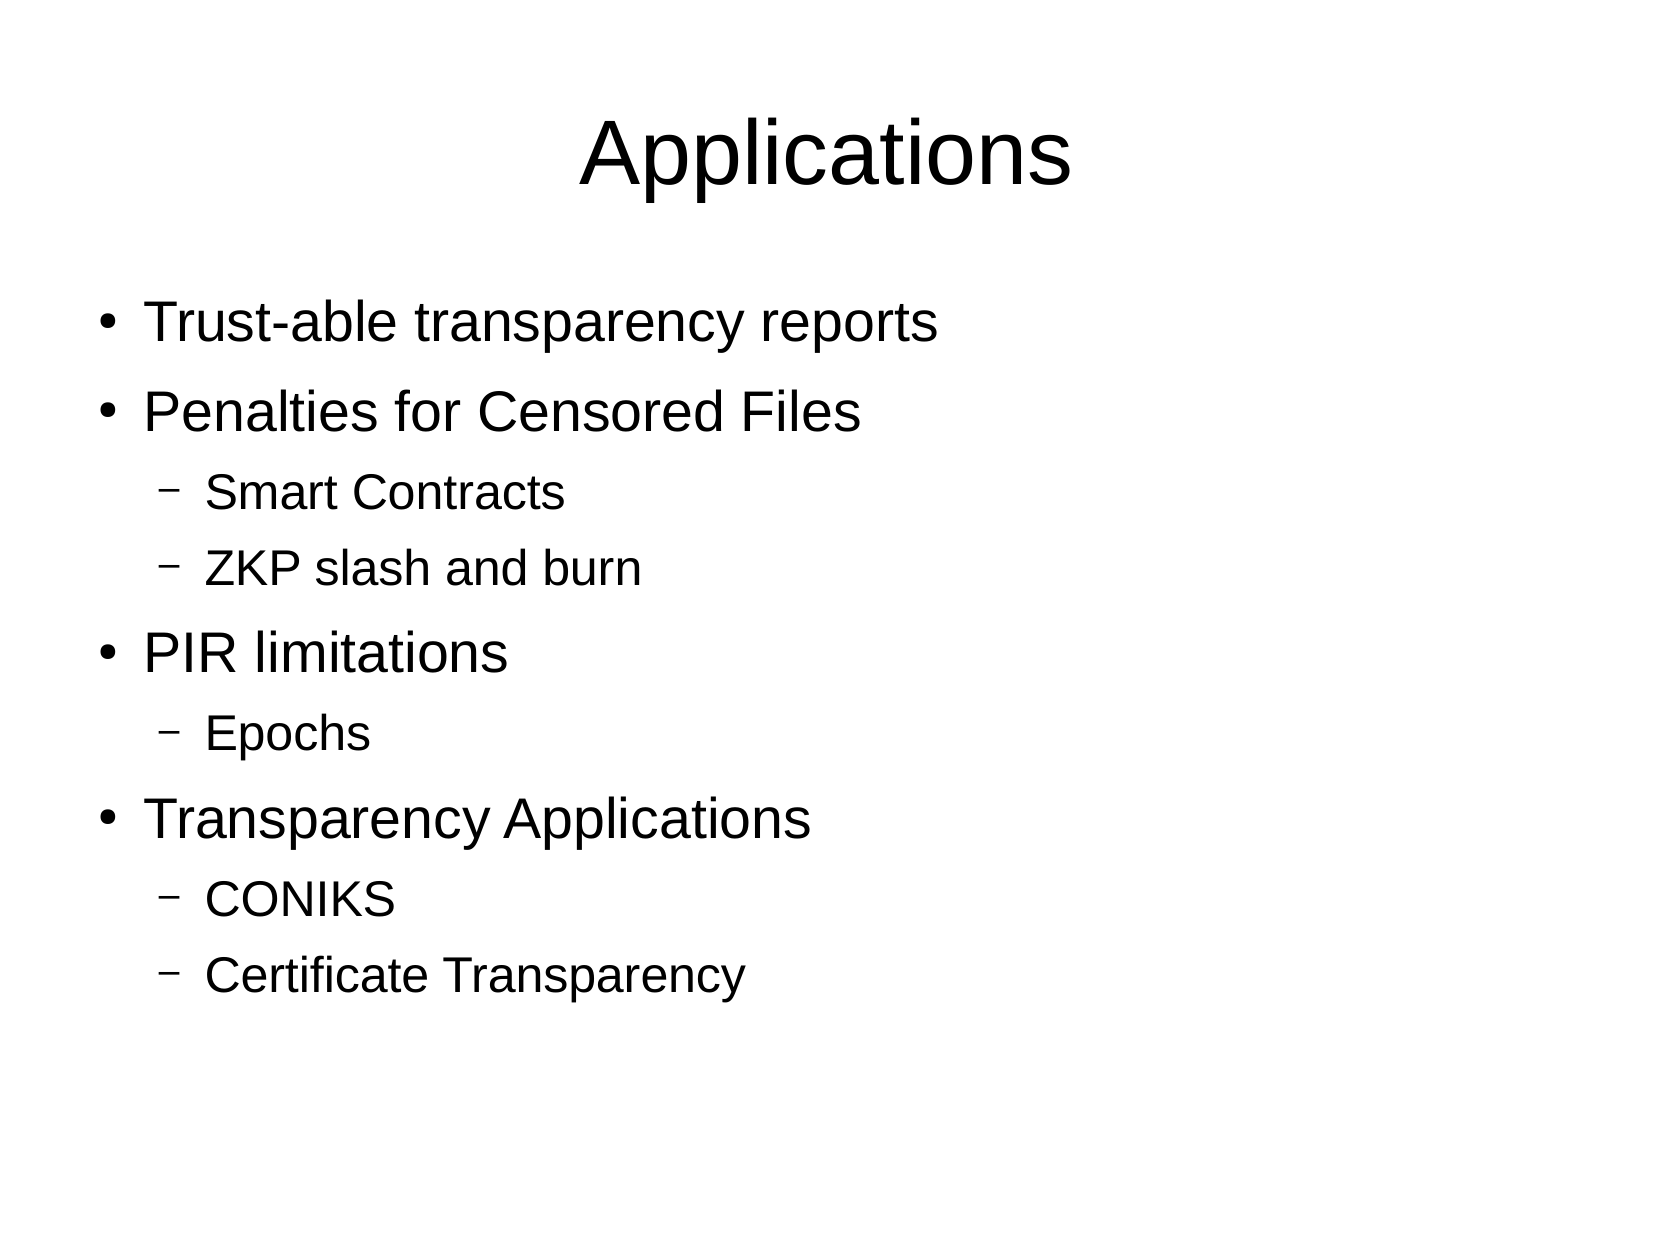

# Applications
Trust-able transparency reports
Penalties for Censored Files
Smart Contracts
ZKP slash and burn
PIR limitations
Epochs
Transparency Applications
CONIKS
Certificate Transparency